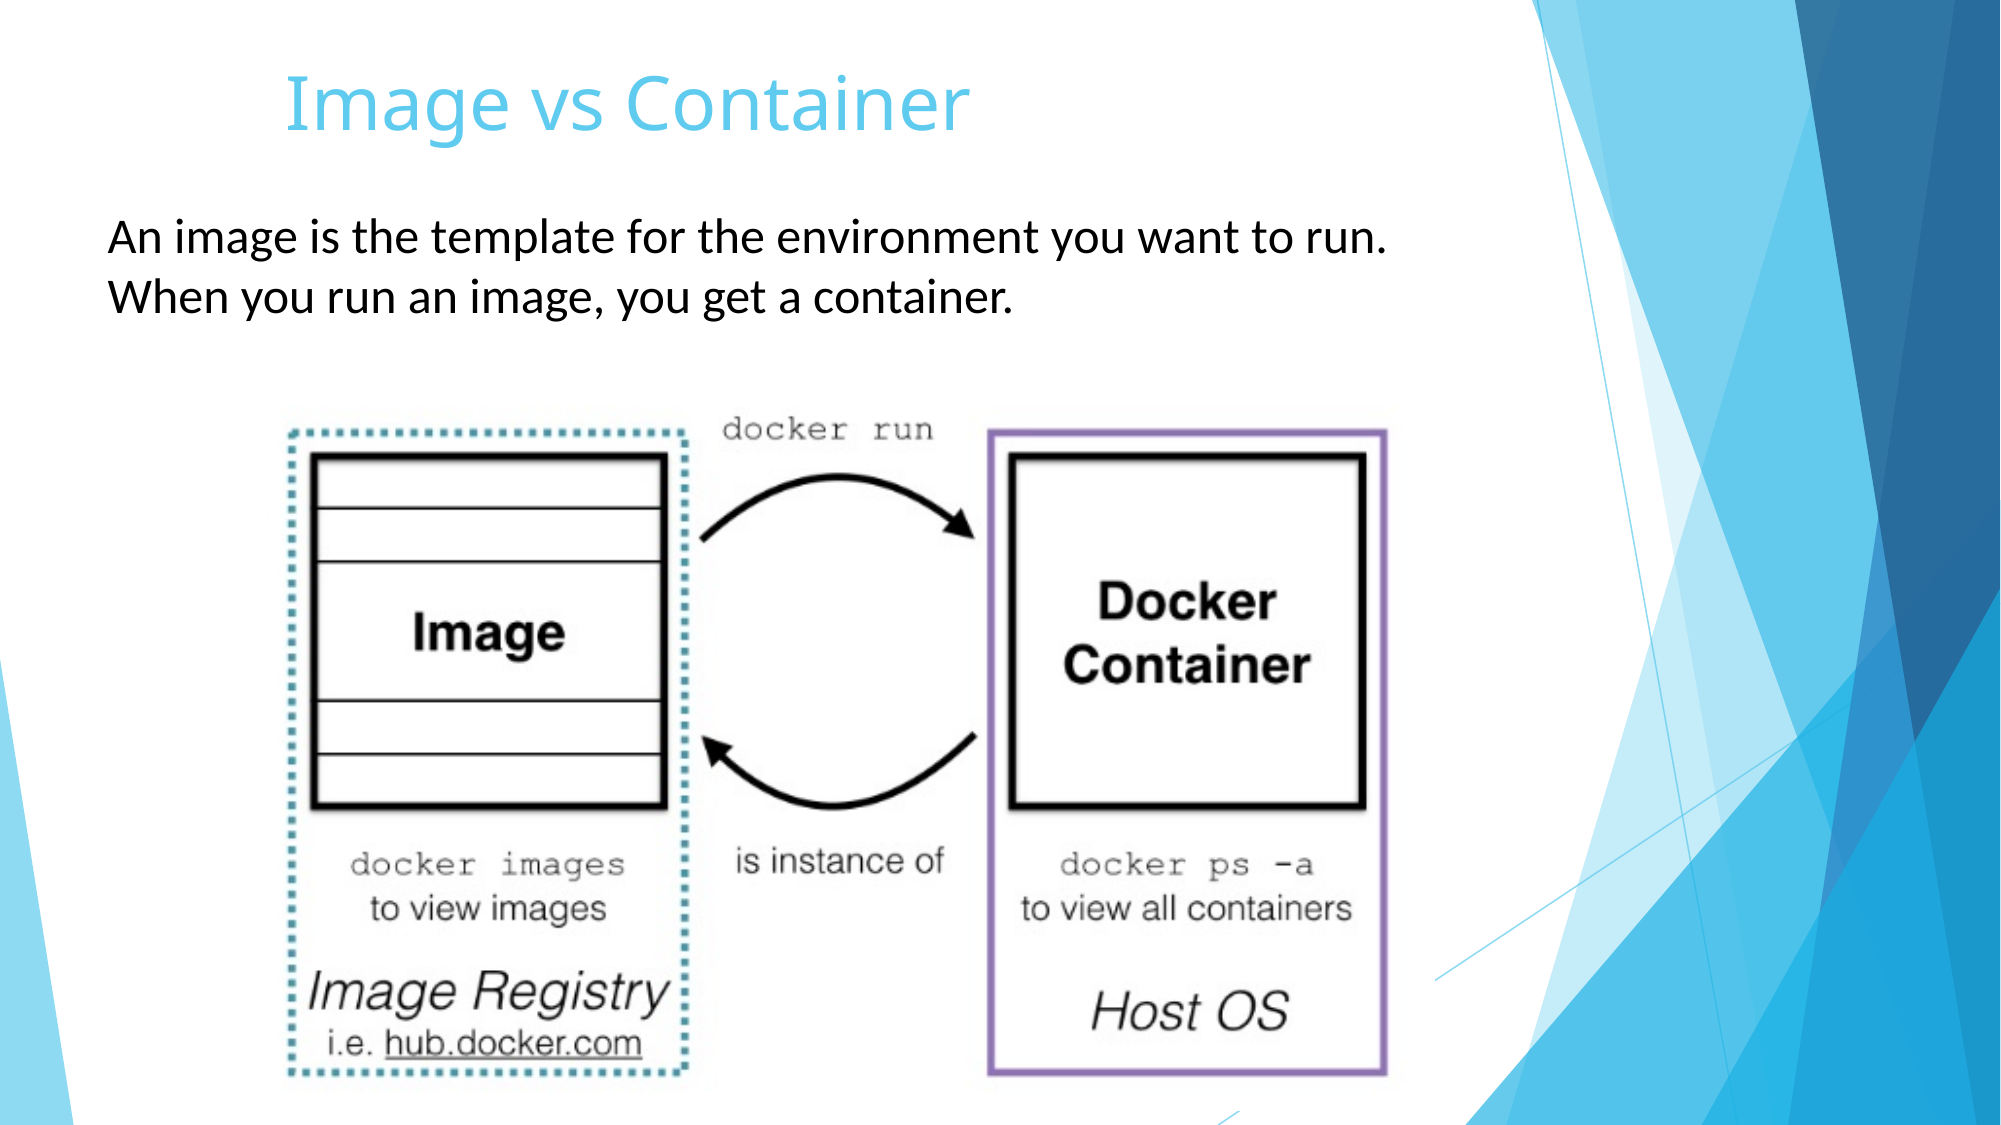

Image vs Container
An image is the template for the environment you want to run. When you run an image, you get a container.